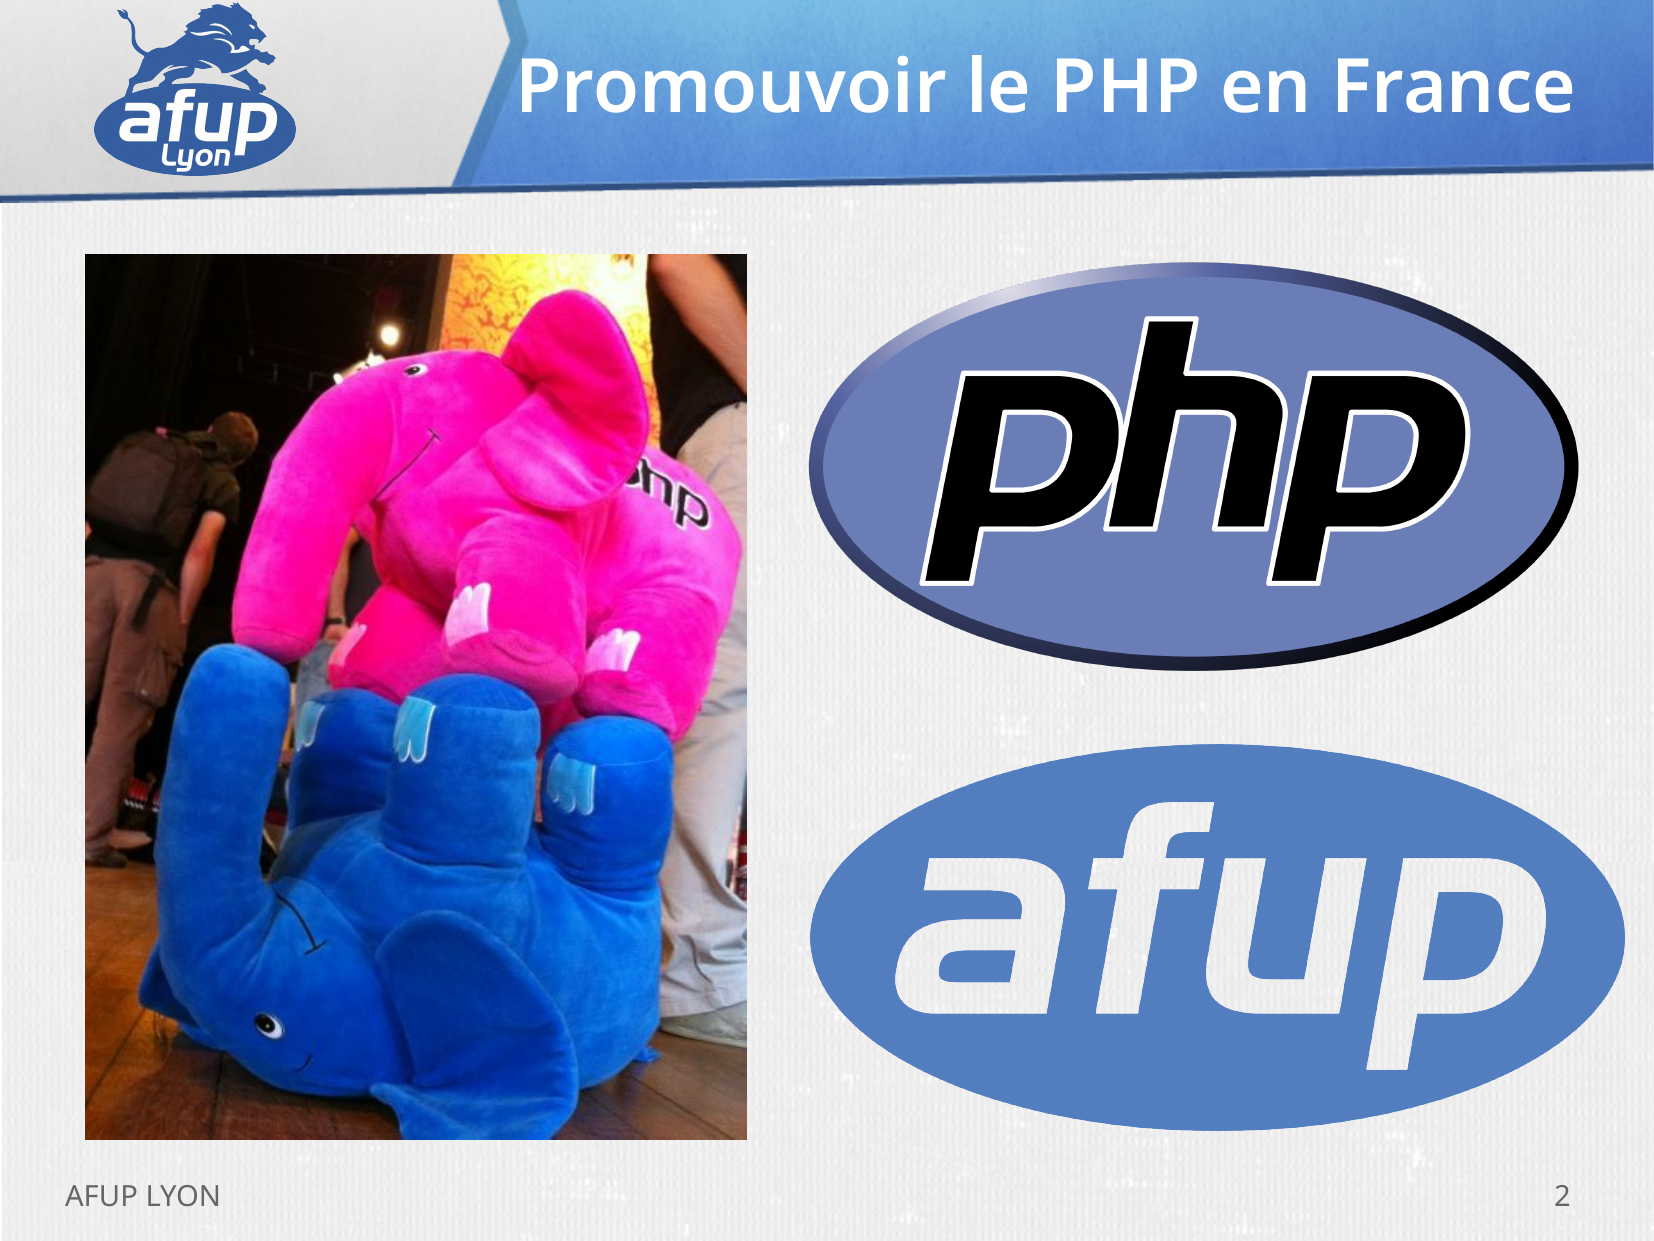

# Promouvoir le PHP en France
2